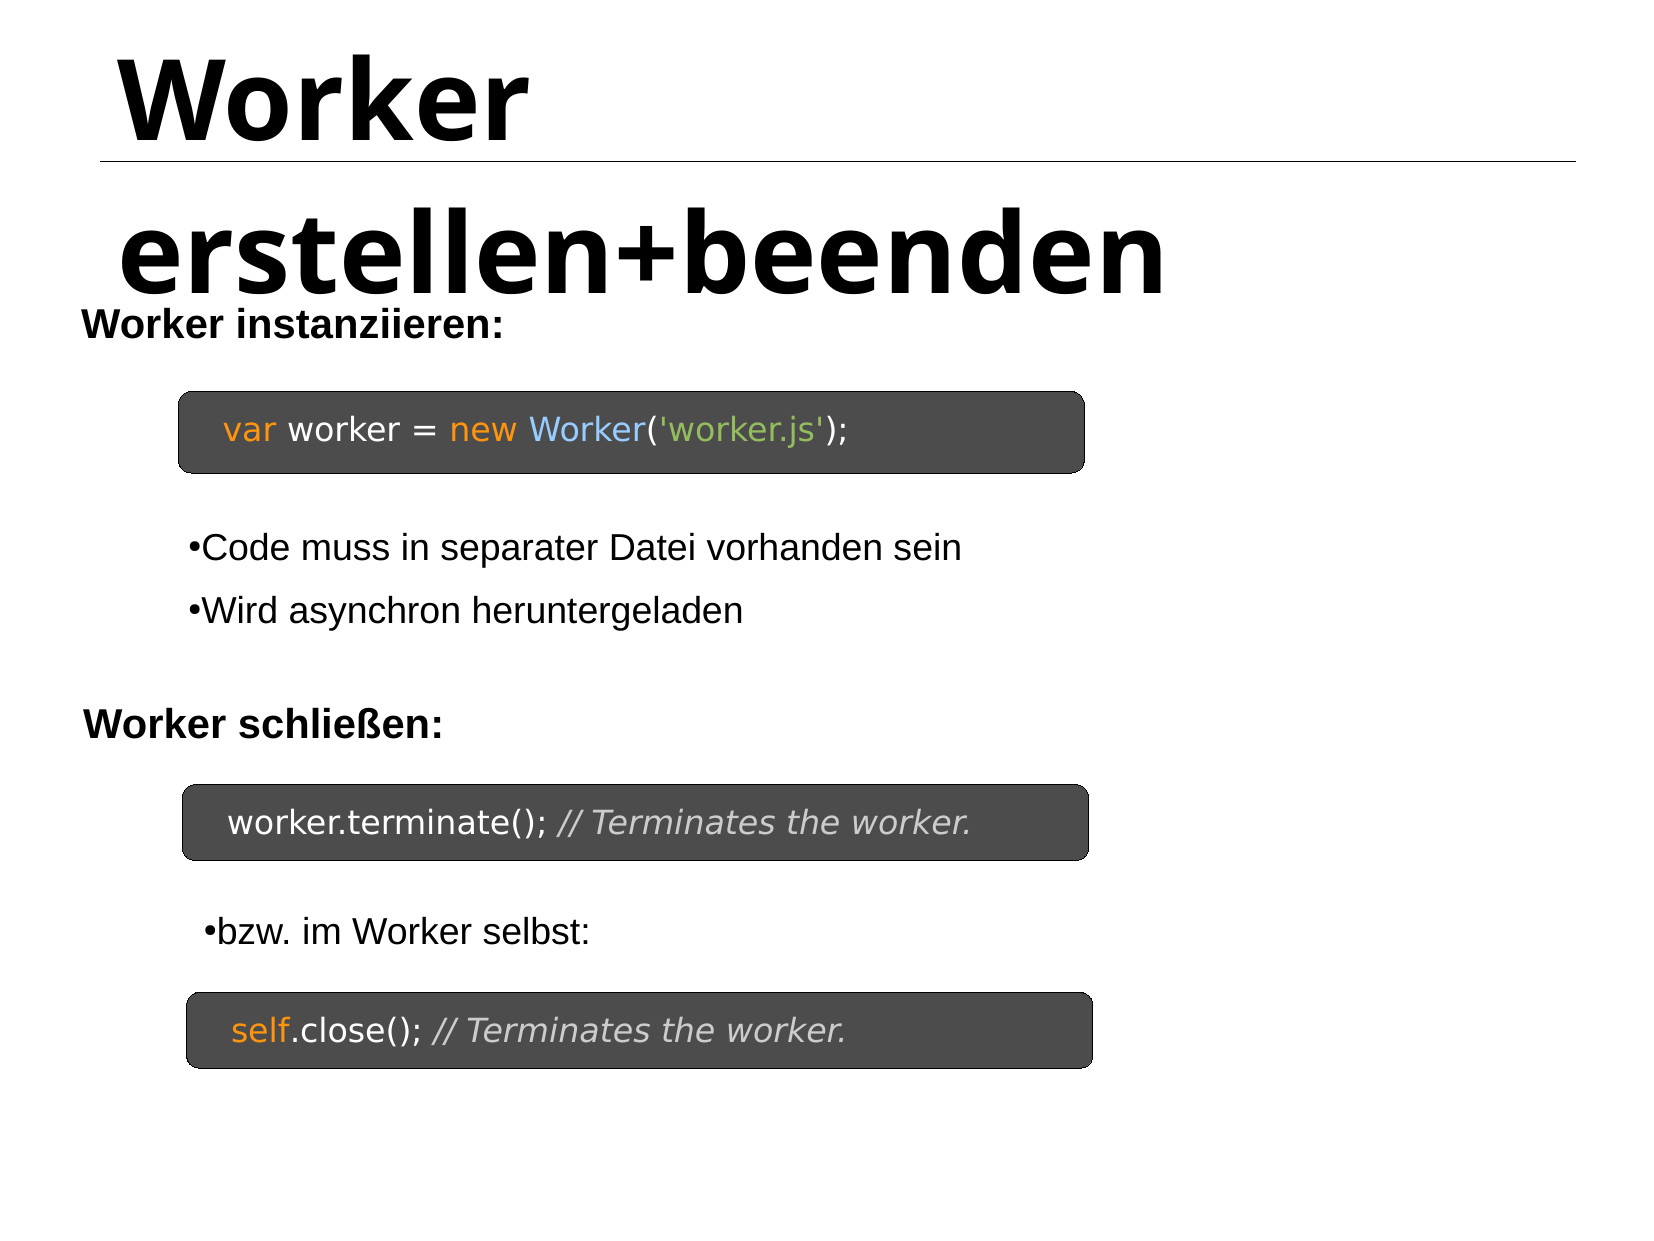

Worker erstellen+beenden
Worker instanziieren:
var worker = new Worker('worker.js');
Code muss in separater Datei vorhanden sein
Wird asynchron heruntergeladen
Worker schließen:
worker.terminate(); // Terminates the worker.
bzw. im Worker selbst:
self.close(); // Terminates the worker.